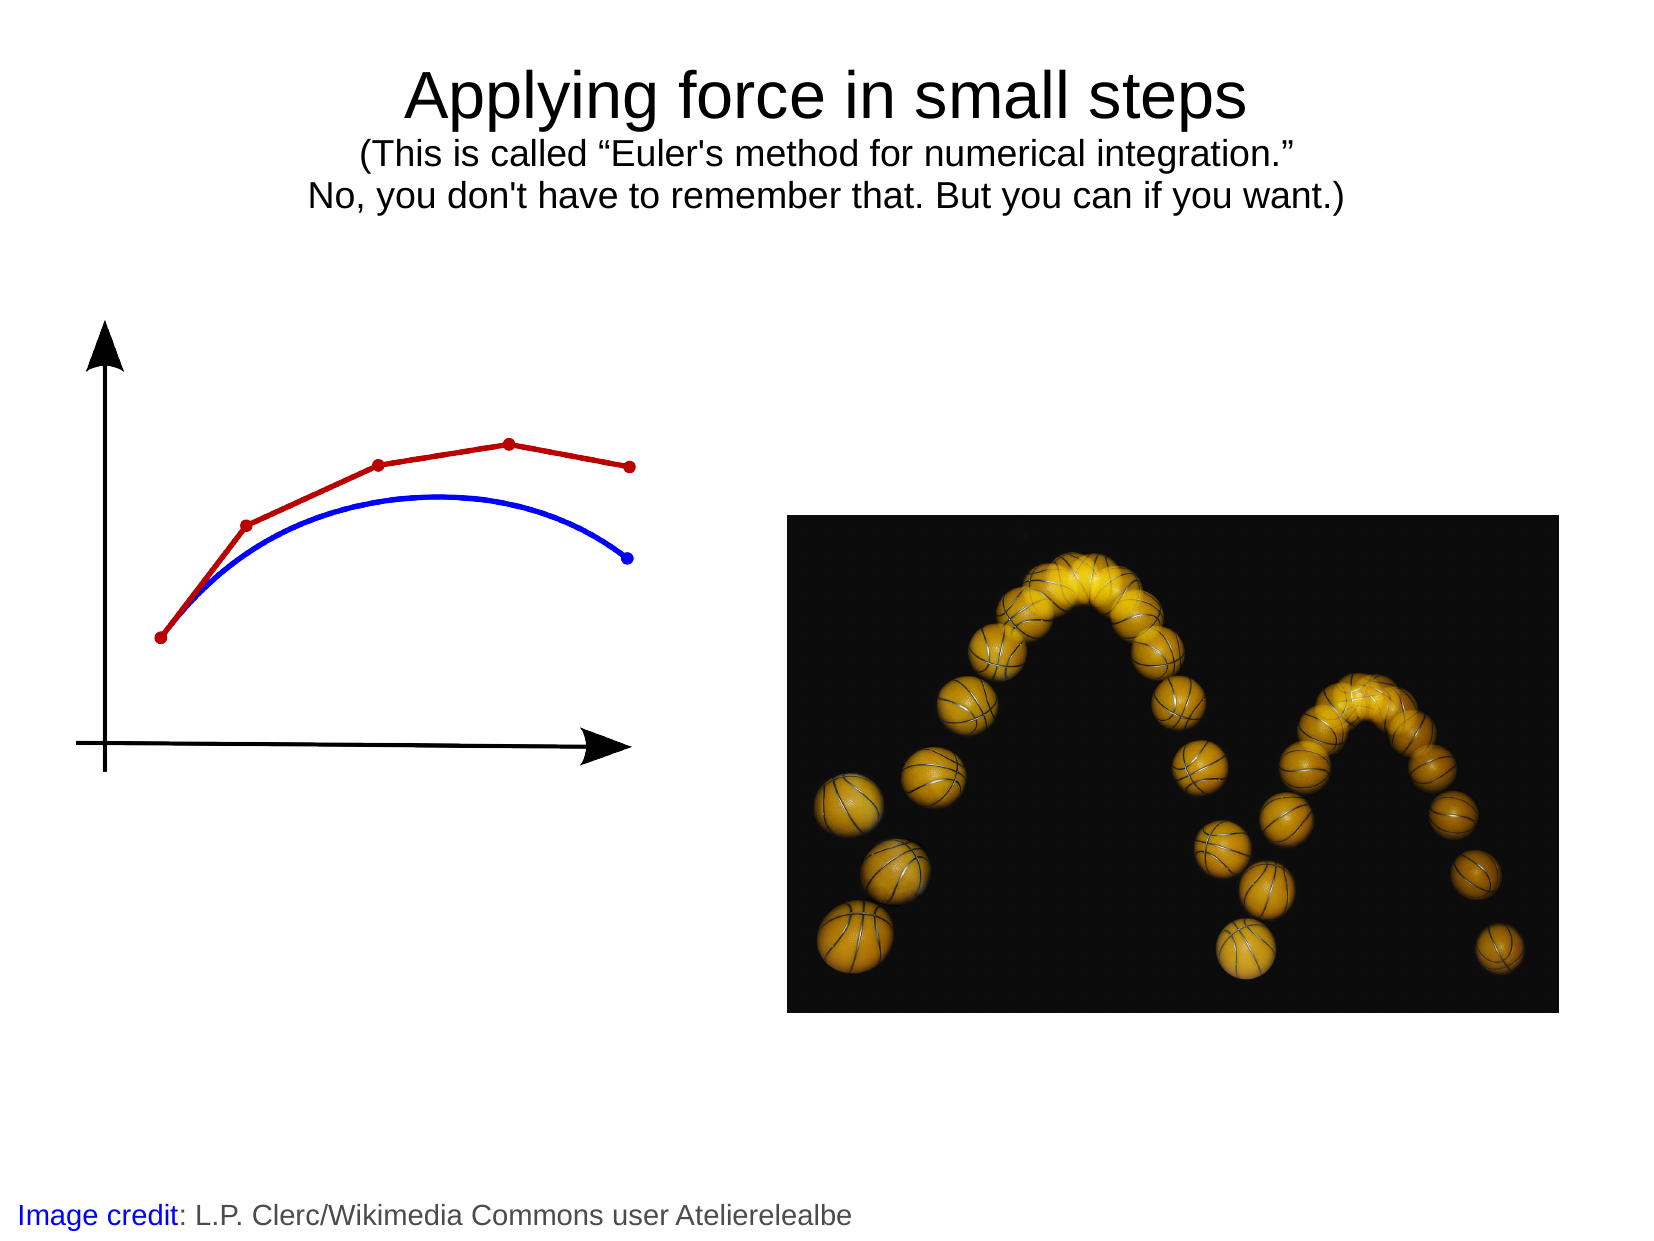

# Applying force in small steps
(This is called “Euler's method for numerical integration.”
No, you don't have to remember that. But you can if you want.)
Image credit: L.P. Clerc/Wikimedia Commons user Atelierelealbe